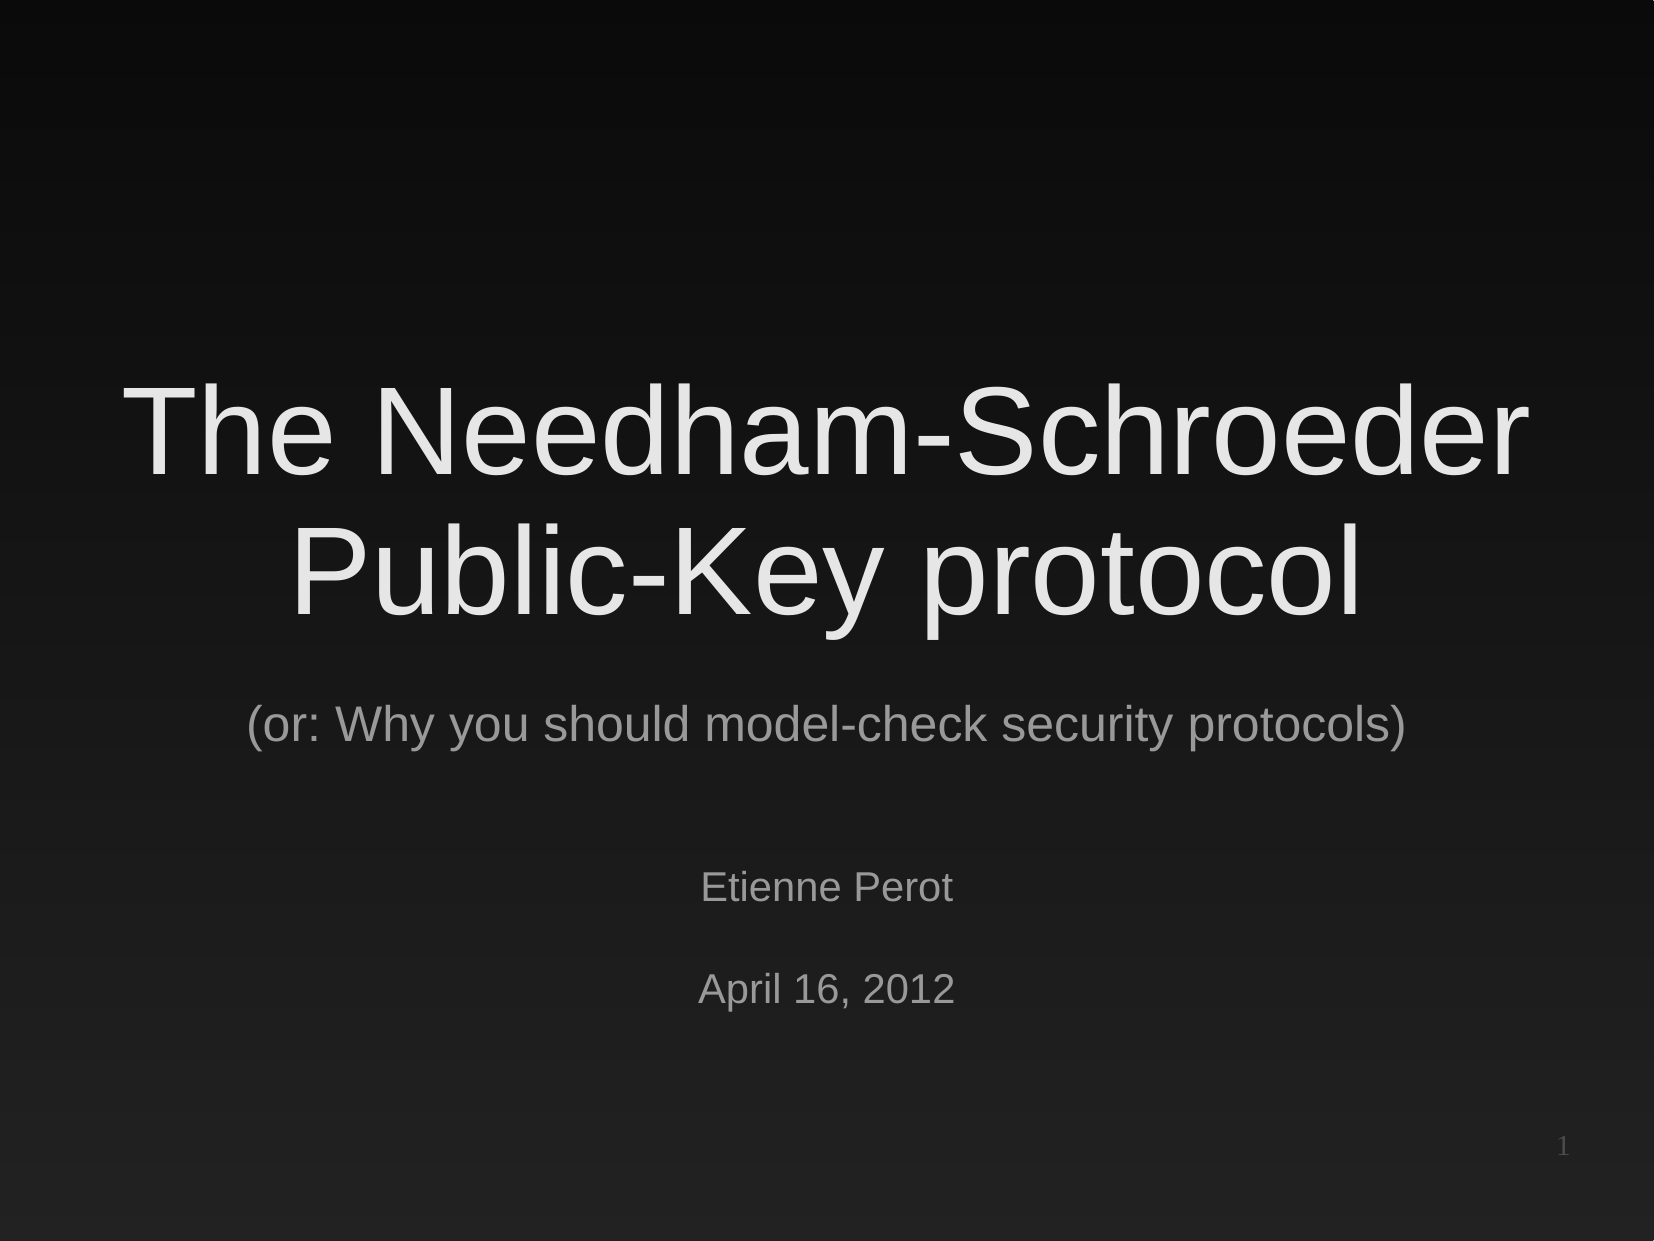

# The Needham-Schroeder Public-Key protocol
(or: Why you should model-check security protocols)
Etienne Perot
April 16, 2012
1